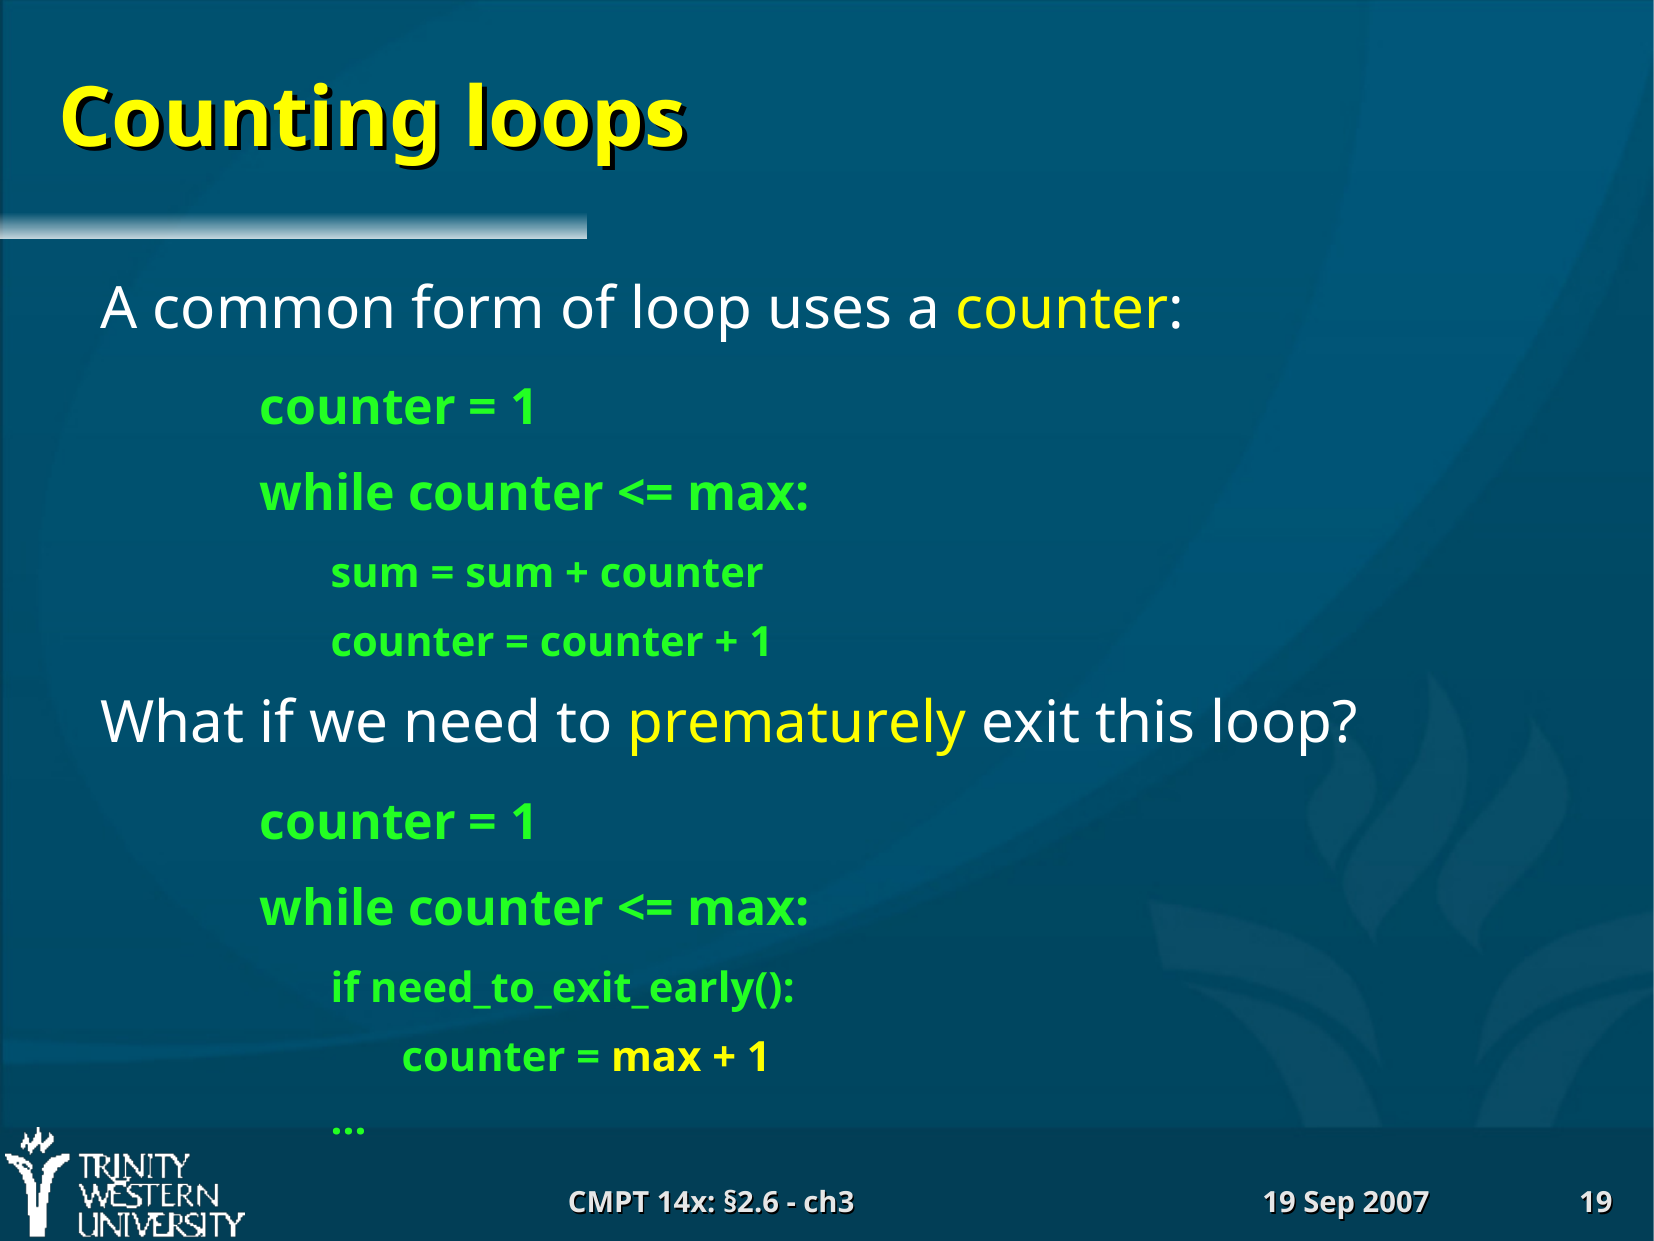

# Counting loops
A common form of loop uses a counter:
counter = 1
while counter <= max:
sum = sum + counter
counter = counter + 1
What if we need to prematurely exit this loop?
counter = 1
while counter <= max:
if need_to_exit_early():
counter = max + 1
...
CMPT 14x: §2.6 - ch3
19 Sep 2007
19